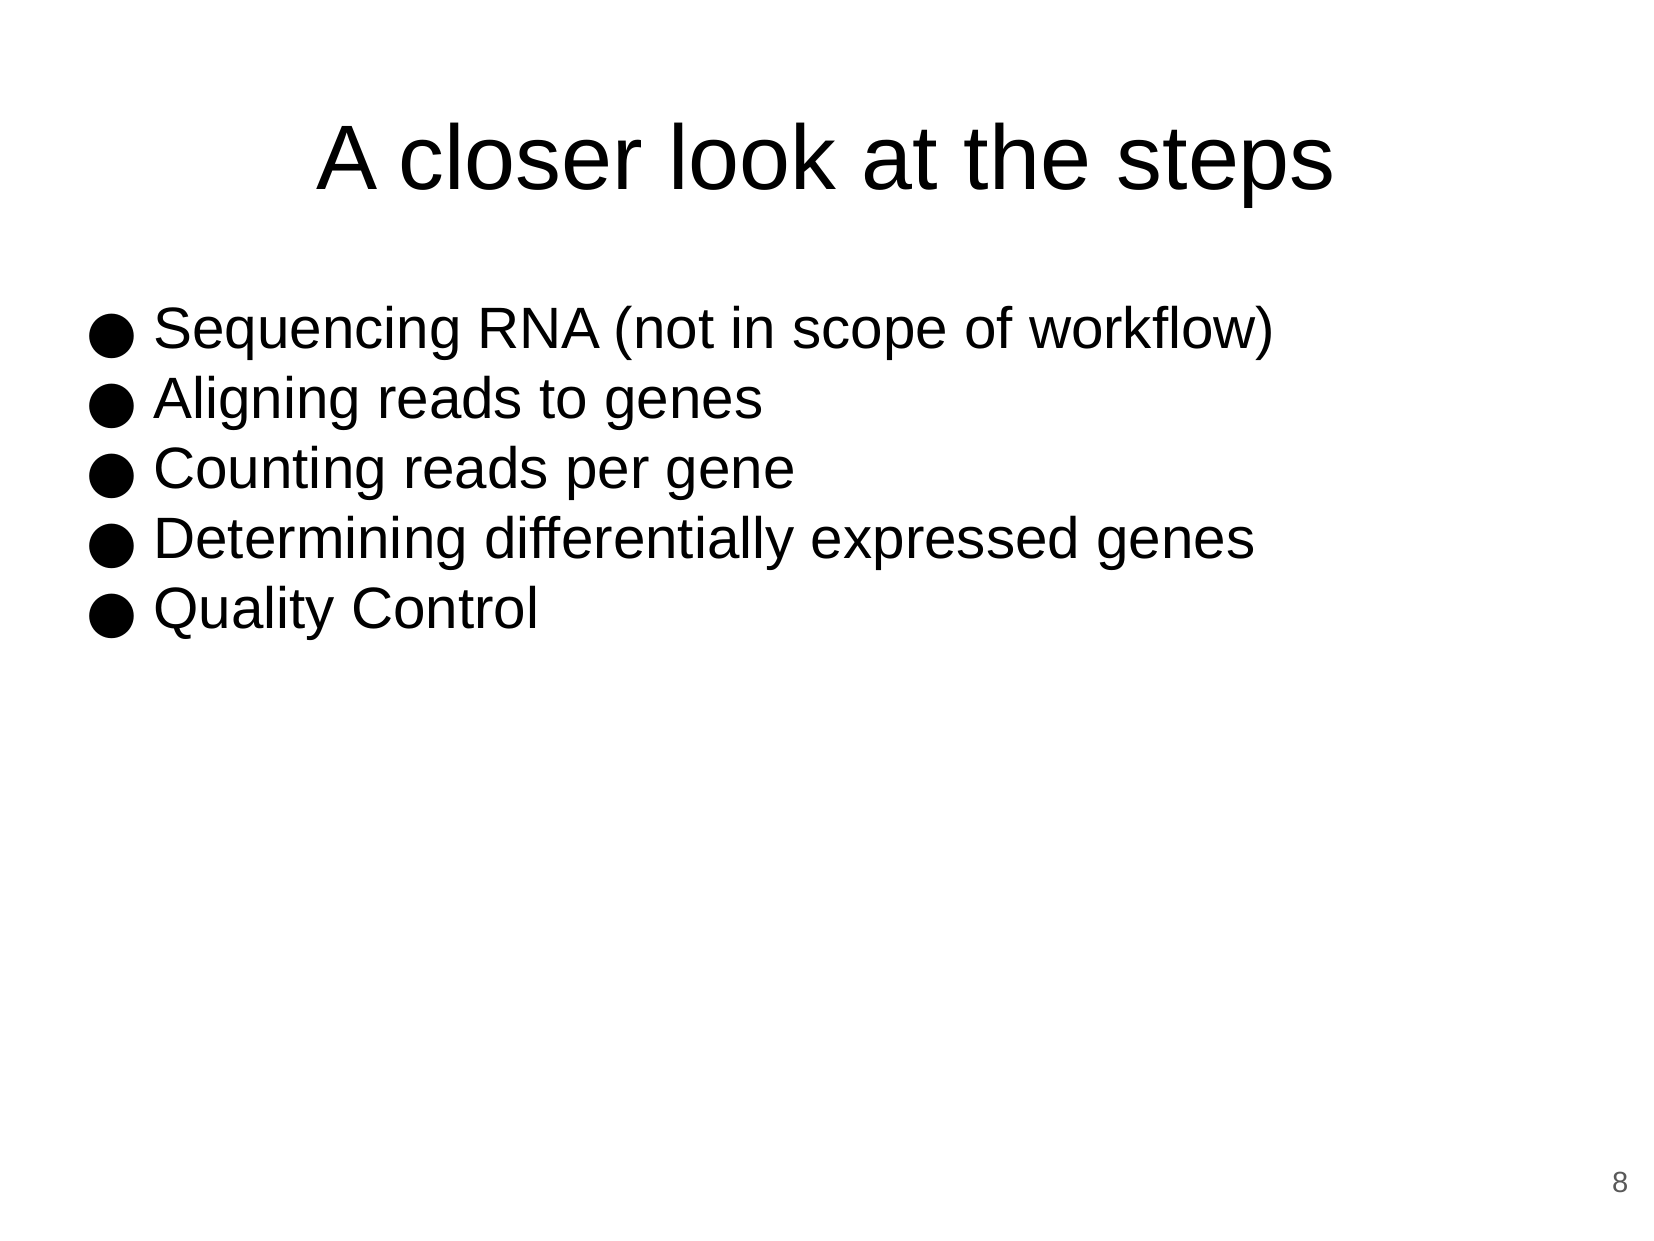

A closer look at the steps
Sequencing RNA (not in scope of workflow)
Aligning reads to genes
Counting reads per gene
Determining differentially expressed genes
Quality Control